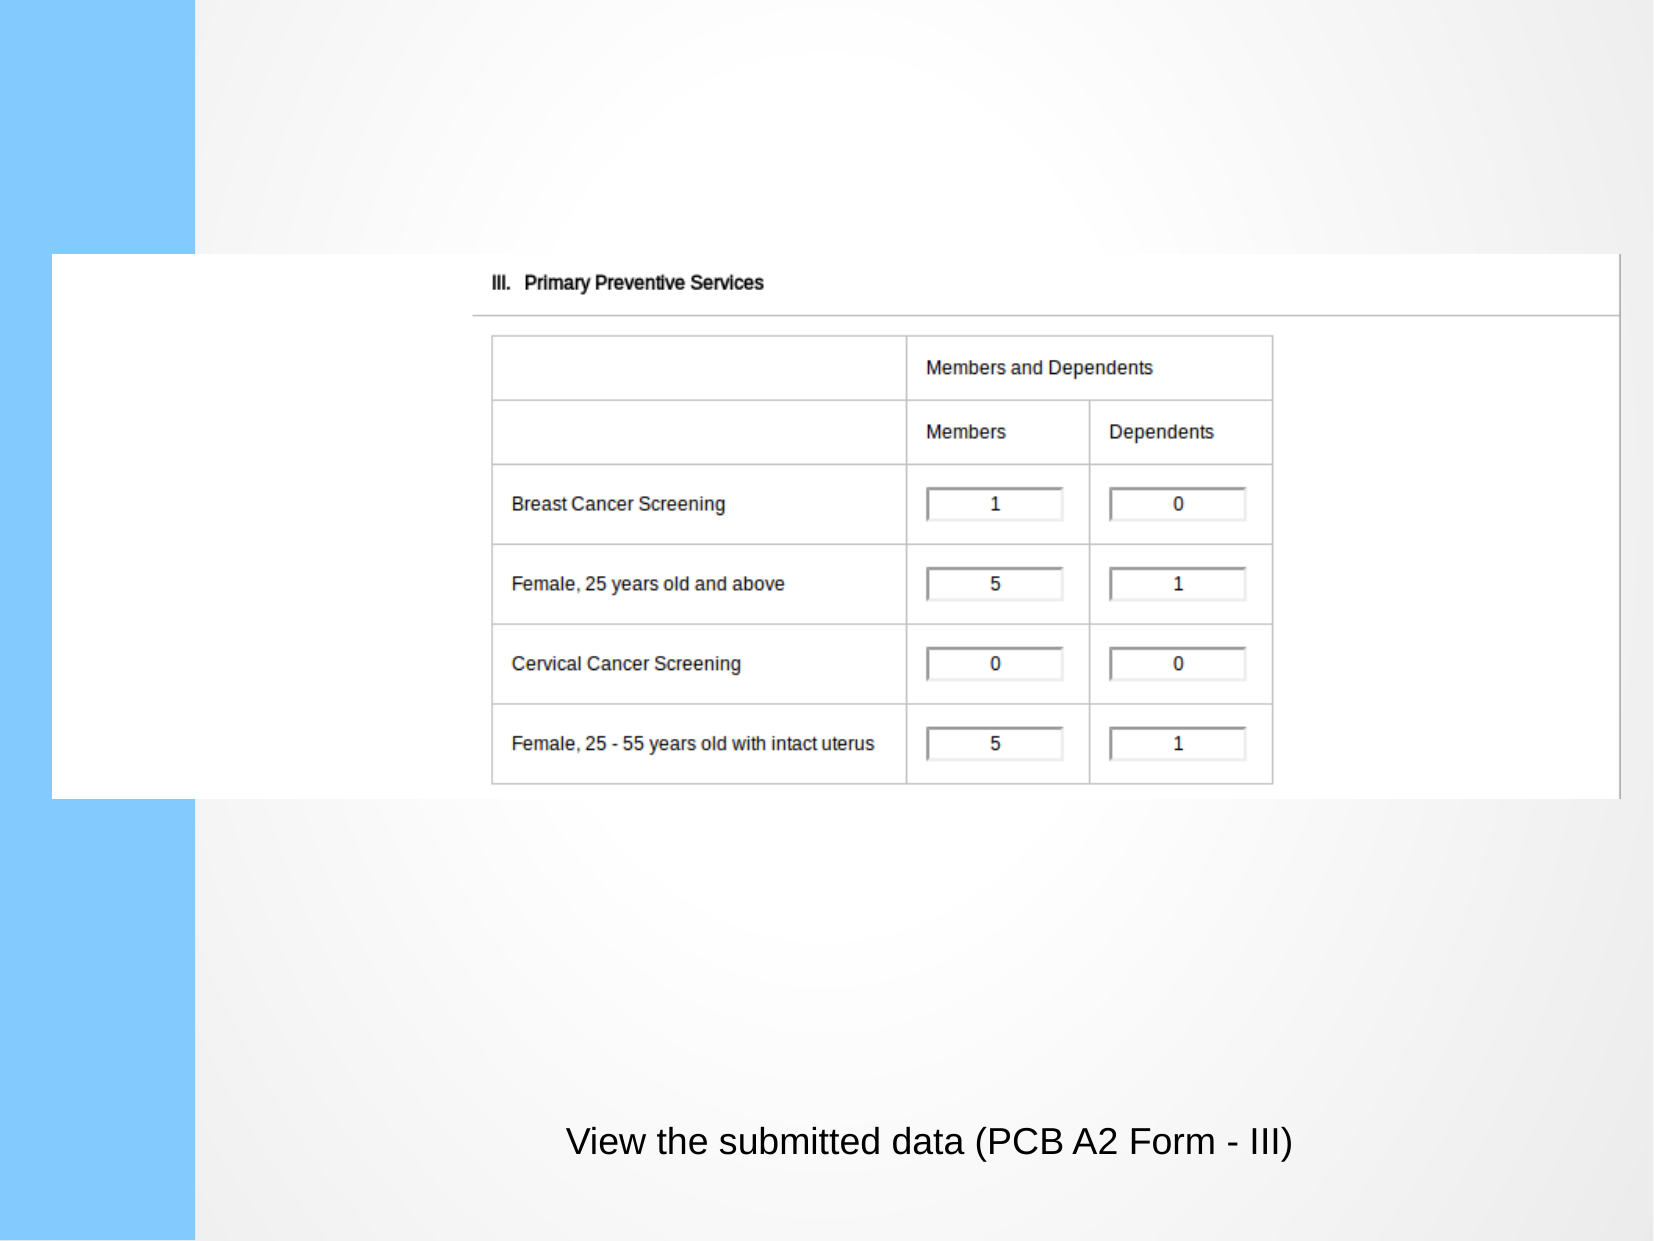

# View the submitted data (PCB A2 Form - III)